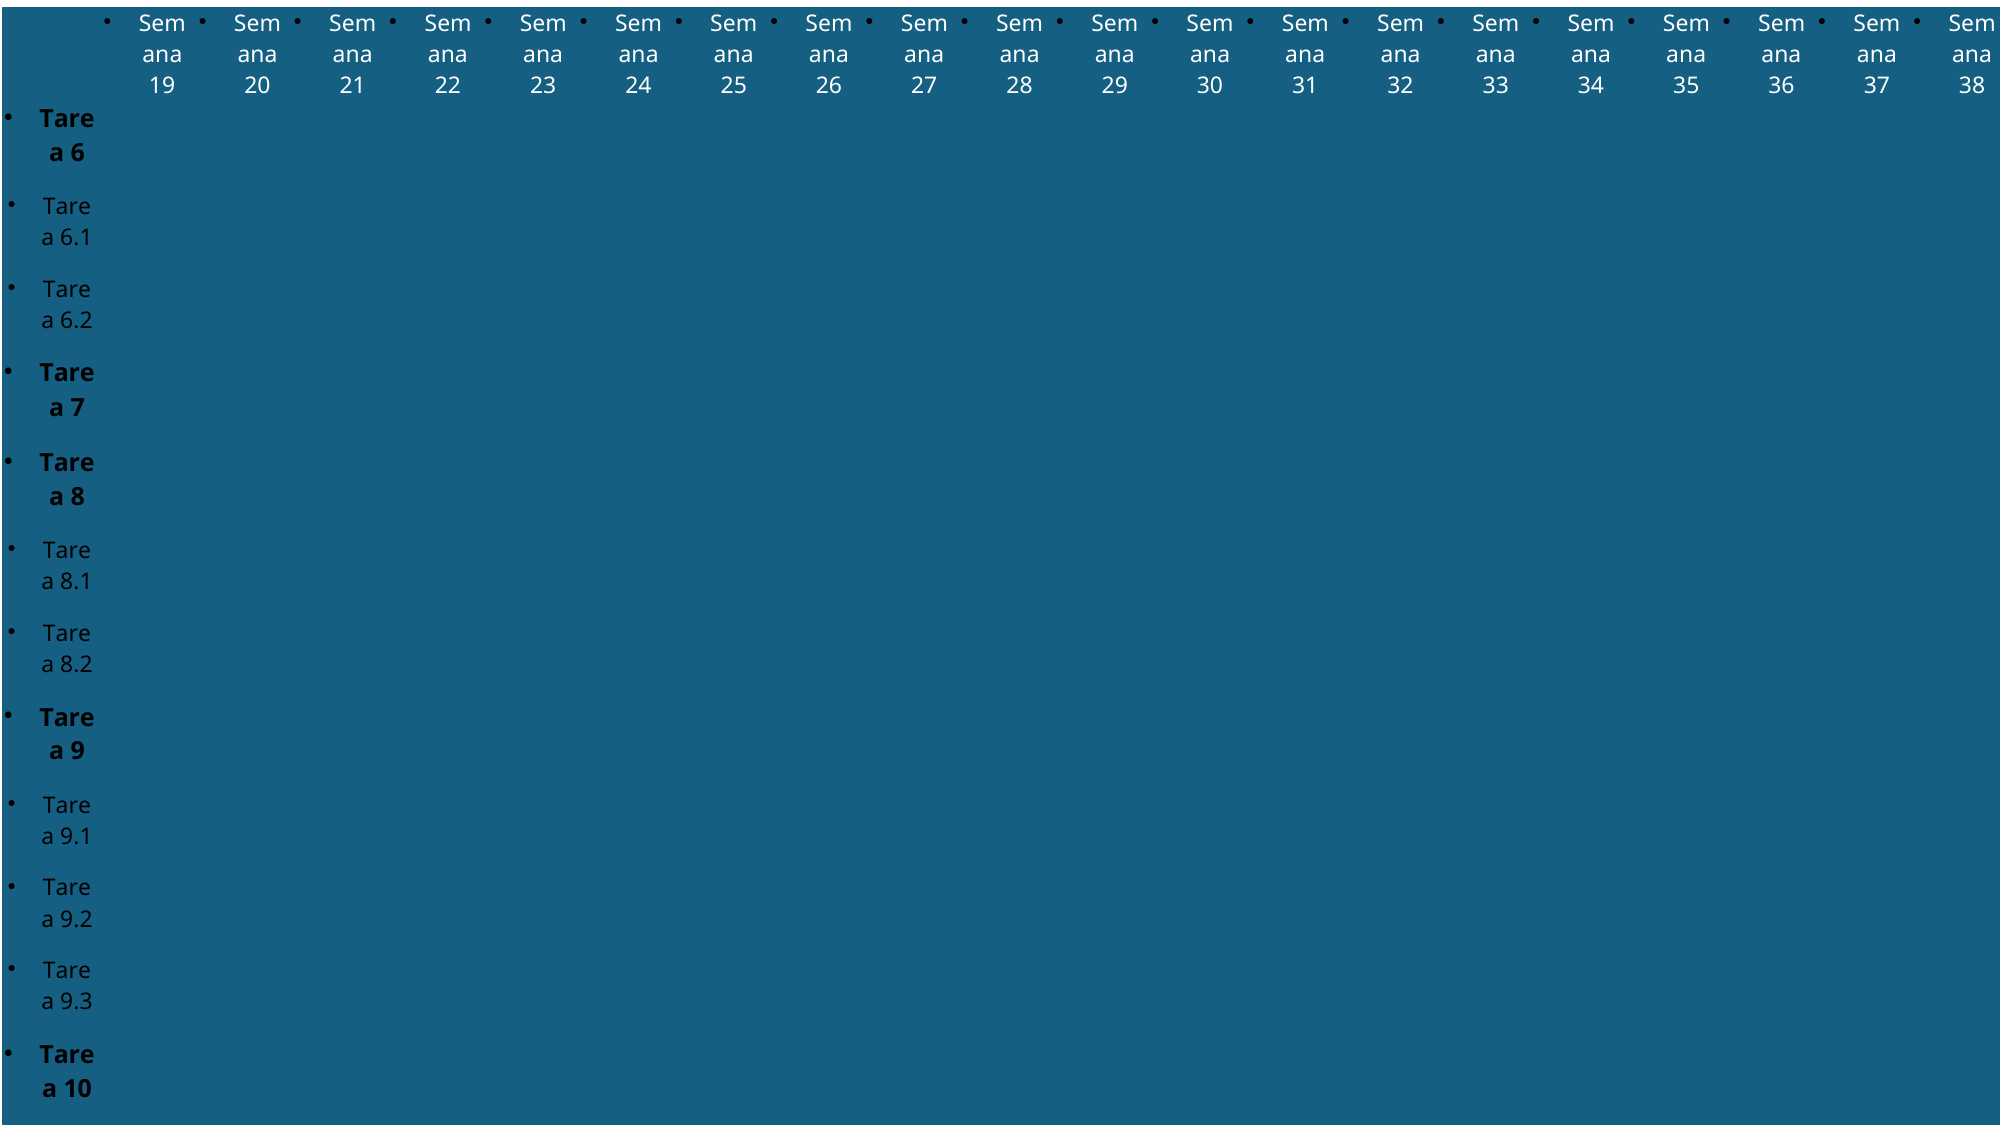

| | Semana 19 | Semana 20 | Semana 21 | Semana 22 | Semana 23 | Semana 24 | Semana 25 | Semana 26 | Semana 27 | Semana 28 | Semana 29 | Semana 30 | Semana 31 | Semana 32 | Semana 33 | Semana 34 | Semana 35 | Semana 36 | Semana 37 | Semana 38 |
| --- | --- | --- | --- | --- | --- | --- | --- | --- | --- | --- | --- | --- | --- | --- | --- | --- | --- | --- | --- | --- |
| Tarea 6 | | | | | | | | | | | | | | | | | | | | |
| Tarea 6.1 | | | | | | | | | | | | | | | | | | | | |
| Tarea 6.2 | | | | | | | | | | | | | | | | | | | | |
| Tarea 7 | | | | | | | | | | | | | | | | | | | | |
| Tarea 8 | | | | | | | | | | | | | | | | | | | | |
| Tarea 8.1 | | | | | | | | | | | | | | | | | | | | |
| Tarea 8.2 | | | | | | | | | | | | | | | | | | | | |
| Tarea 9 | | | | | | | | | | | | | | | | | | | | |
| Tarea 9.1 | | | | | | | | | | | | | | | | | | | | |
| Tarea 9.2 | | | | | | | | | | | | | | | | | | | | |
| Tarea 9.3 | | | | | | | | | | | | | | | | | | | | |
| Tarea 10 | | | | | | | | | | | | | | | | | | | | |